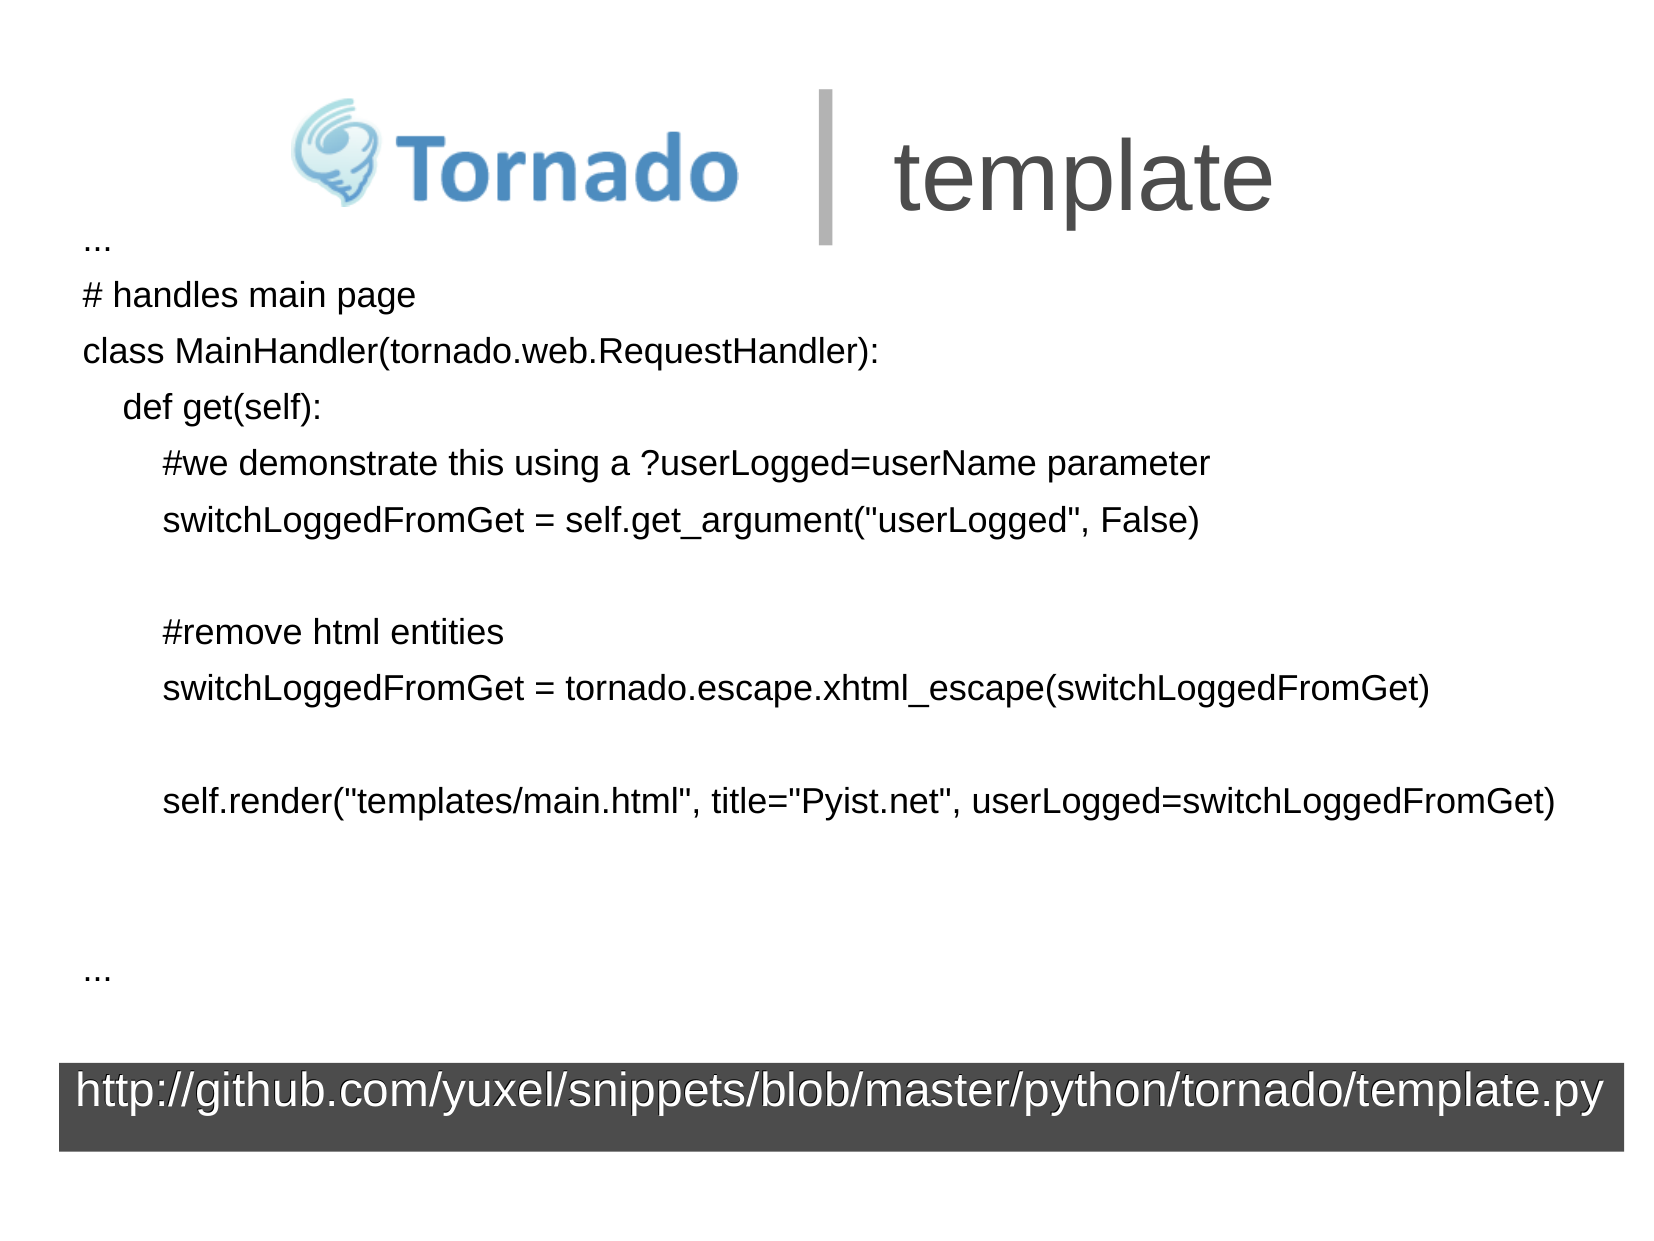

#
| template
...
# handles main page
class MainHandler(tornado.web.RequestHandler):
 def get(self):
 #we demonstrate this using a ?userLogged=userName parameter
 switchLoggedFromGet = self.get_argument("userLogged", False)
 #remove html entities
 switchLoggedFromGet = tornado.escape.xhtml_escape(switchLoggedFromGet)
 self.render("templates/main.html", title="Pyist.net", userLogged=switchLoggedFromGet)
...
http://github.com/yuxel/snippets/blob/master/python/tornado/template.py